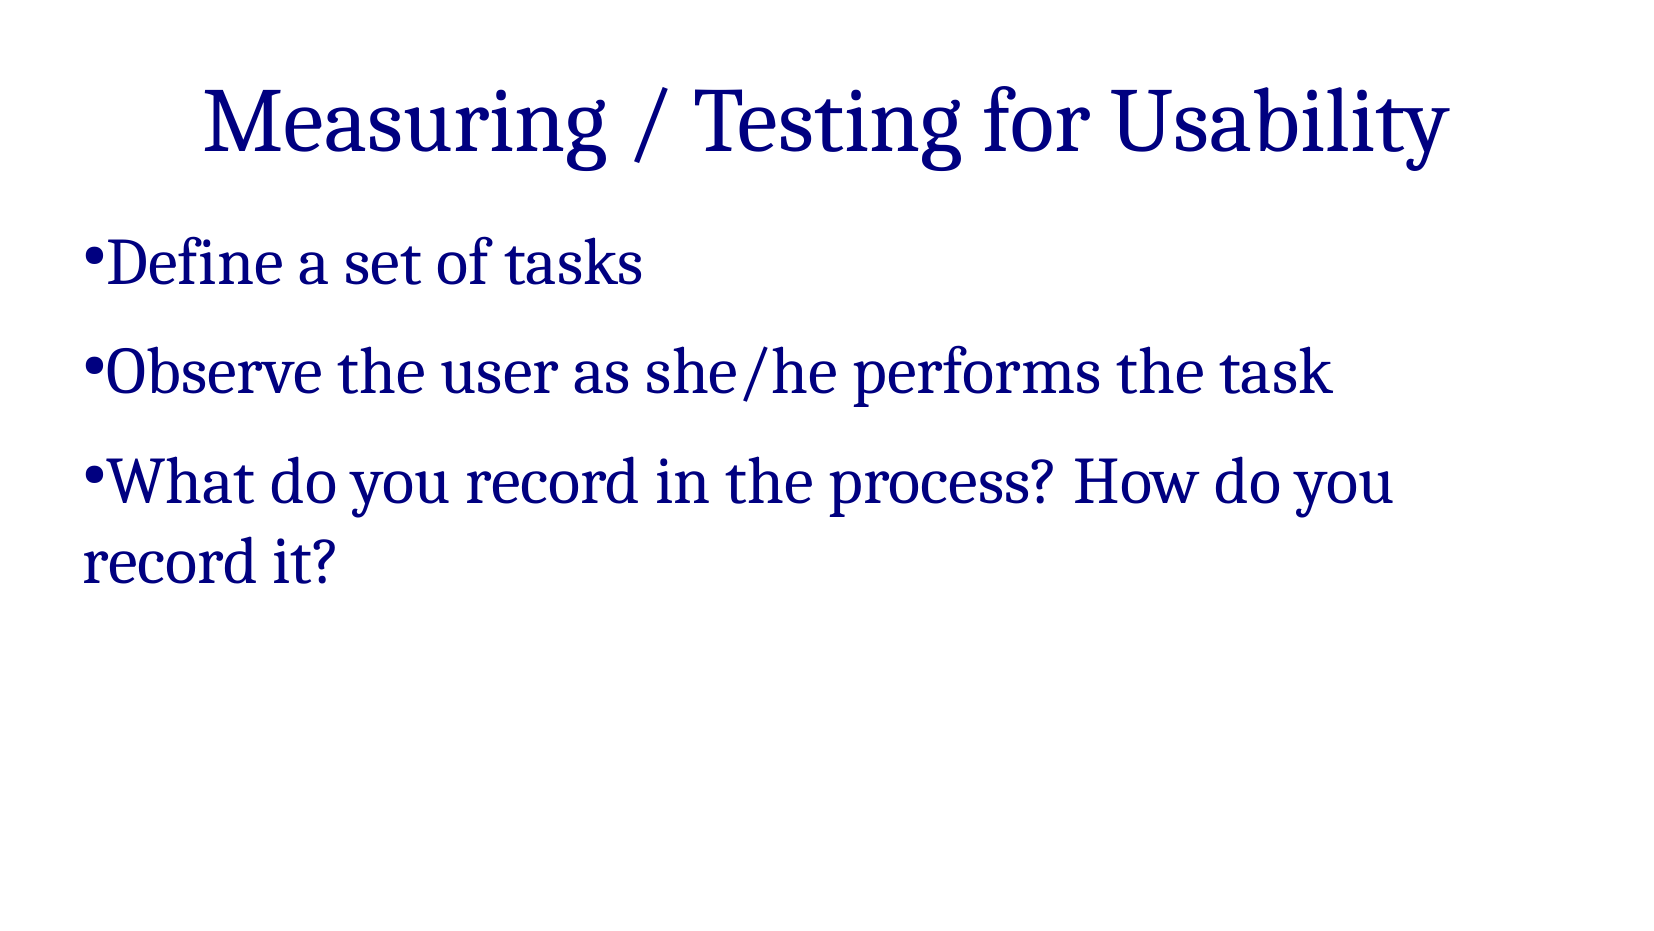

# Measuring / Testing for Usability
Define a set of tasks
Observe the user as she/he performs the task
What do you record in the process? How do you record it?